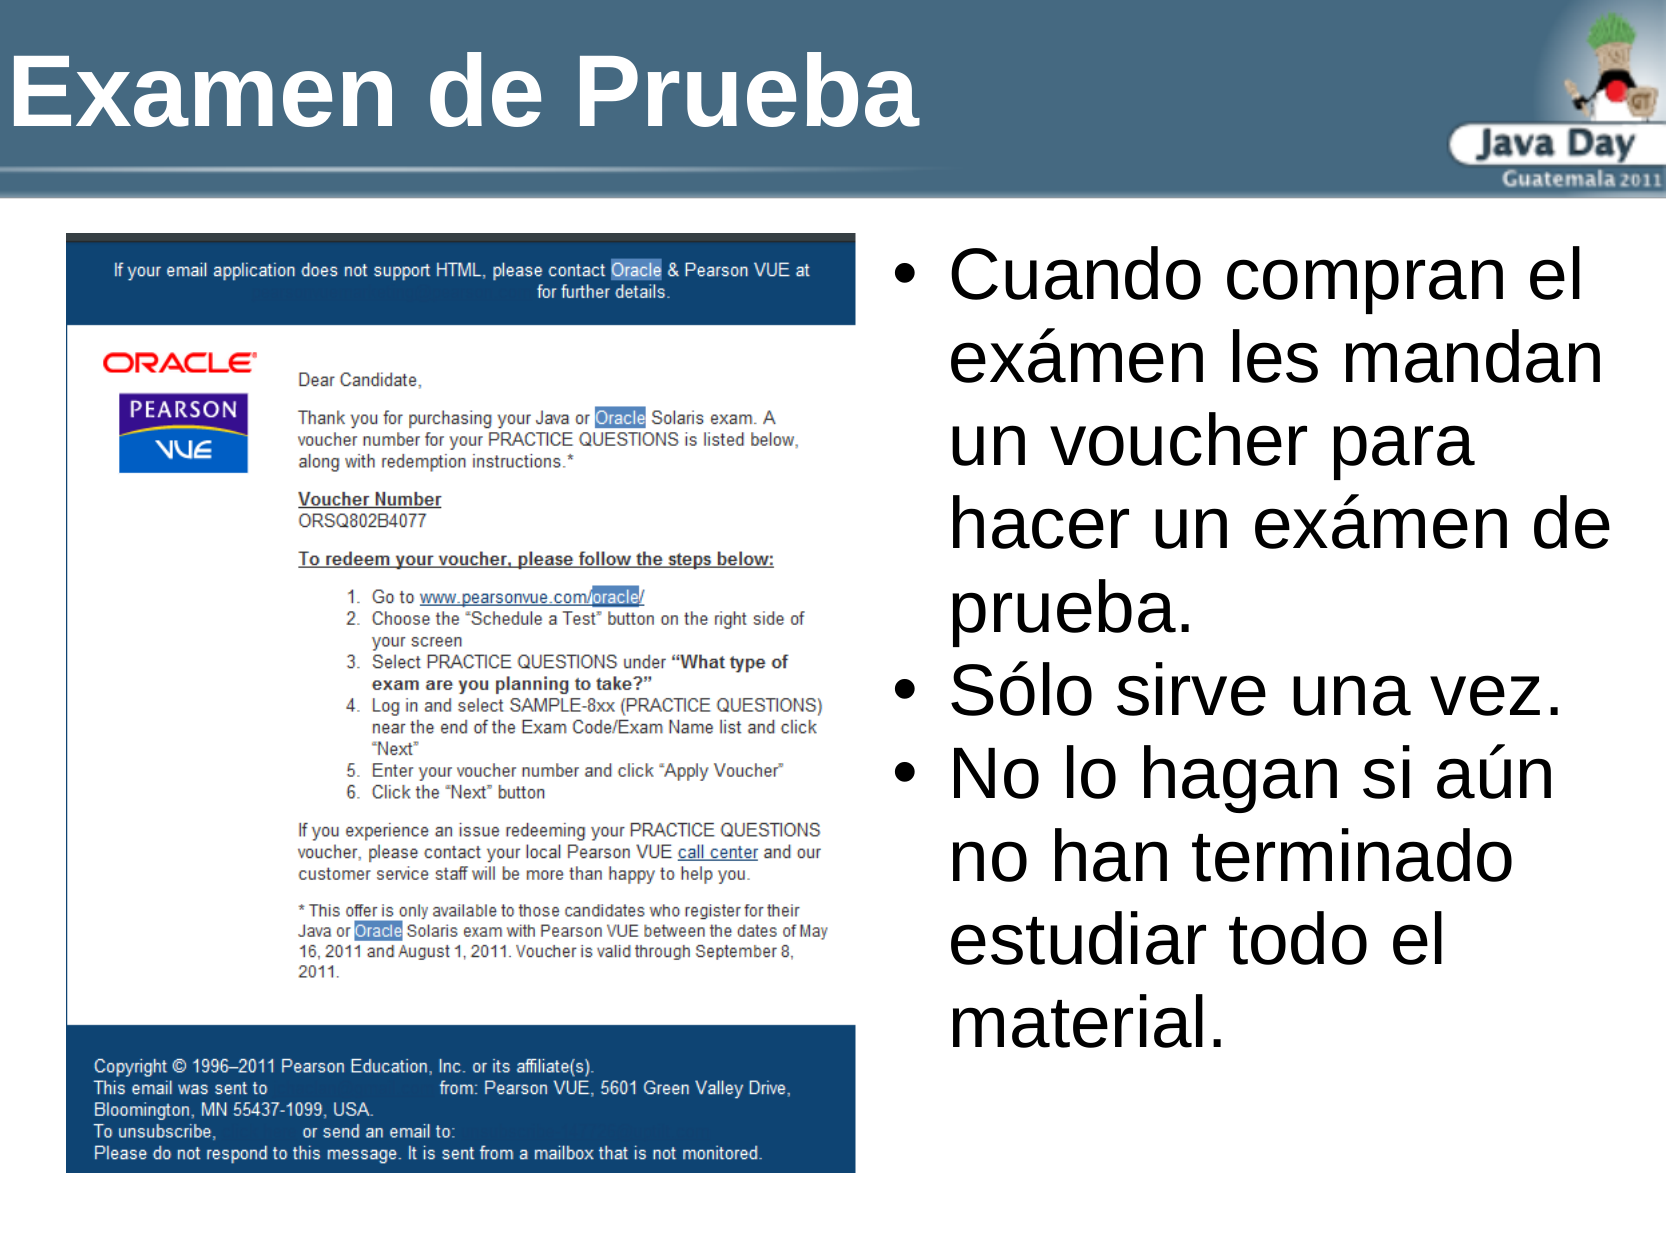

Examen de Prueba
Cuando compran el exámen les mandan un voucher para hacer un exámen de prueba.
Sólo sirve una vez.
No lo hagan si aún no han terminado estudiar todo el material.